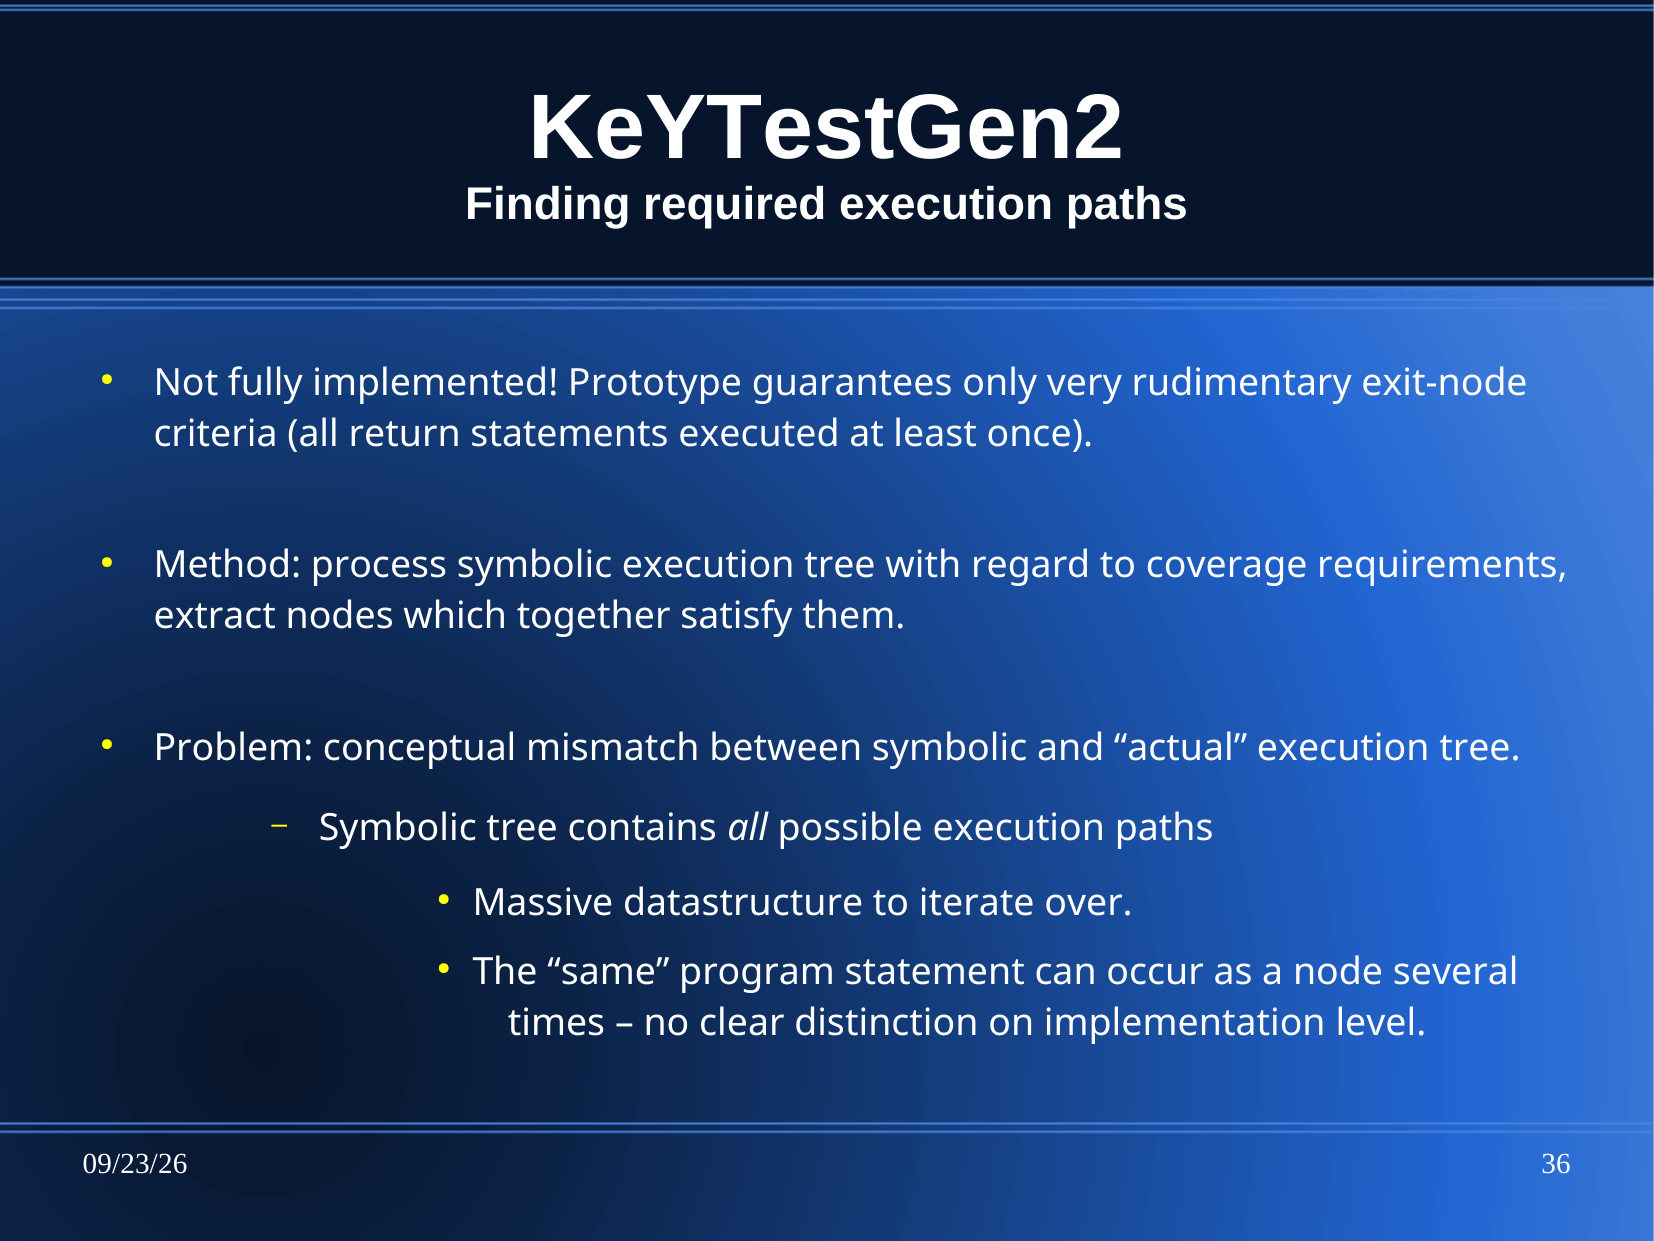

# KeYTestGen2 Finding required execution paths
Not fully implemented! Prototype guarantees only very rudimentary exit-node criteria (all return statements executed at least once).
Method: process symbolic execution tree with regard to coverage requirements, extract nodes which together satisfy them.
Problem: conceptual mismatch between symbolic and “actual” execution tree.
Symbolic tree contains all possible execution paths
Massive datastructure to iterate over.
The “same” program statement can occur as a node several times – no clear distinction on implementation level.
36